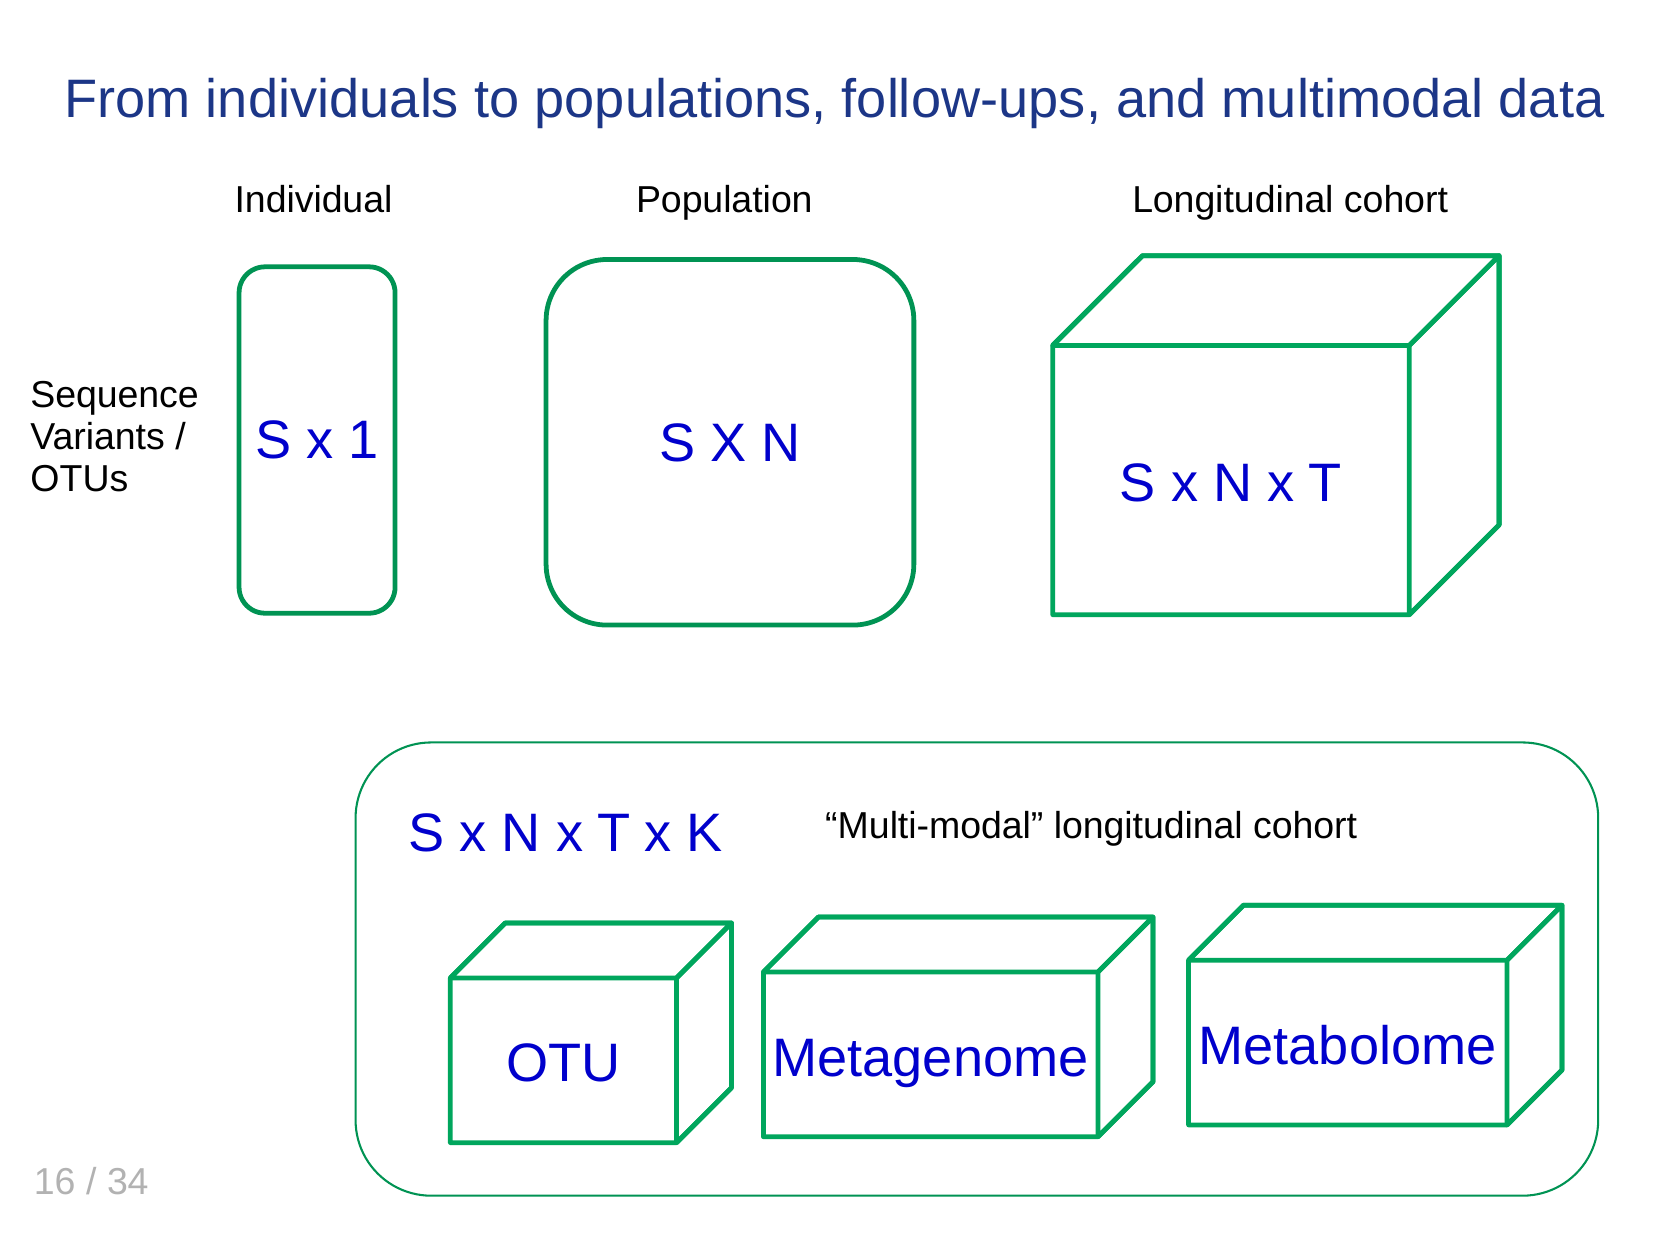

From individuals to populations, follow-ups, and multimodal data
Individual
Population
Longitudinal cohort
S x N x T
S X N
S x 1
Sequence
Variants /
OTUs
S x N x T x K
“Multi-modal” longitudinal cohort
Metabolome
Metagenome
OTU